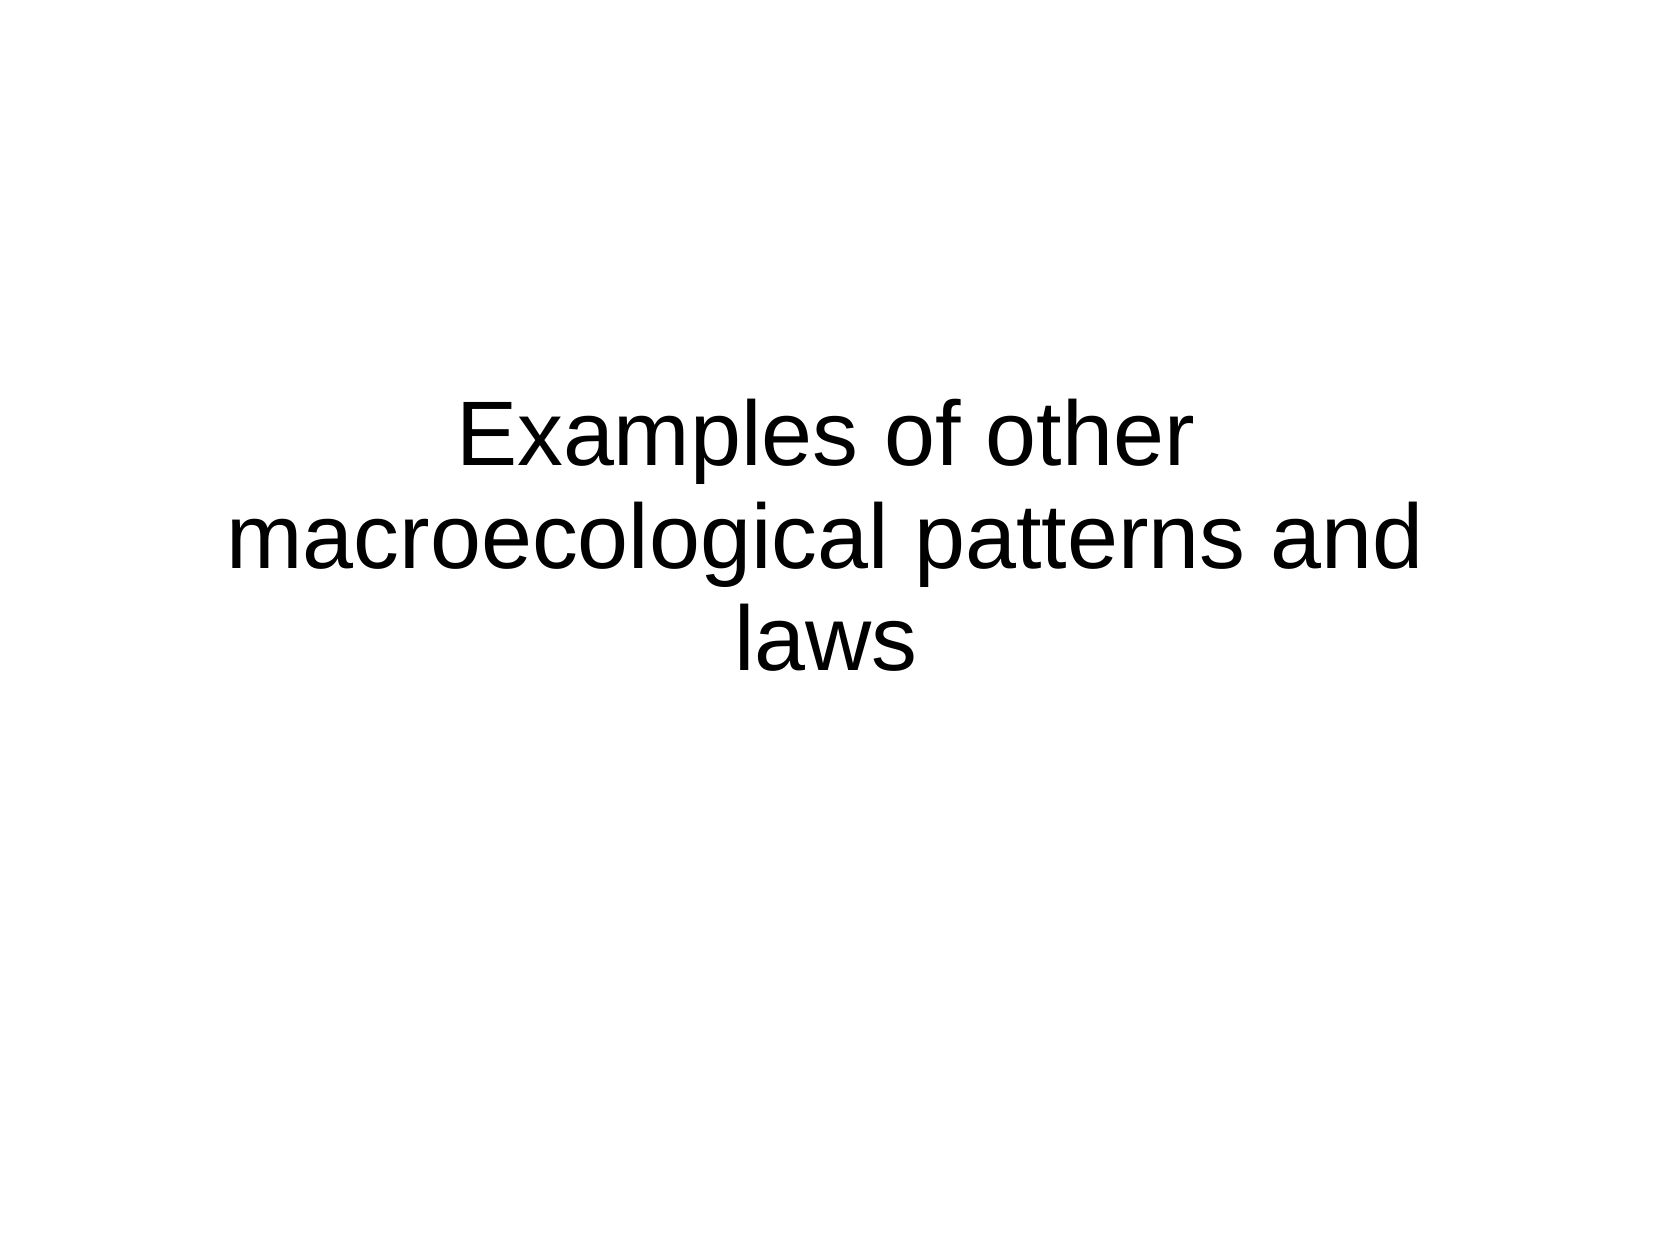

Examples of other macroecological patterns and laws